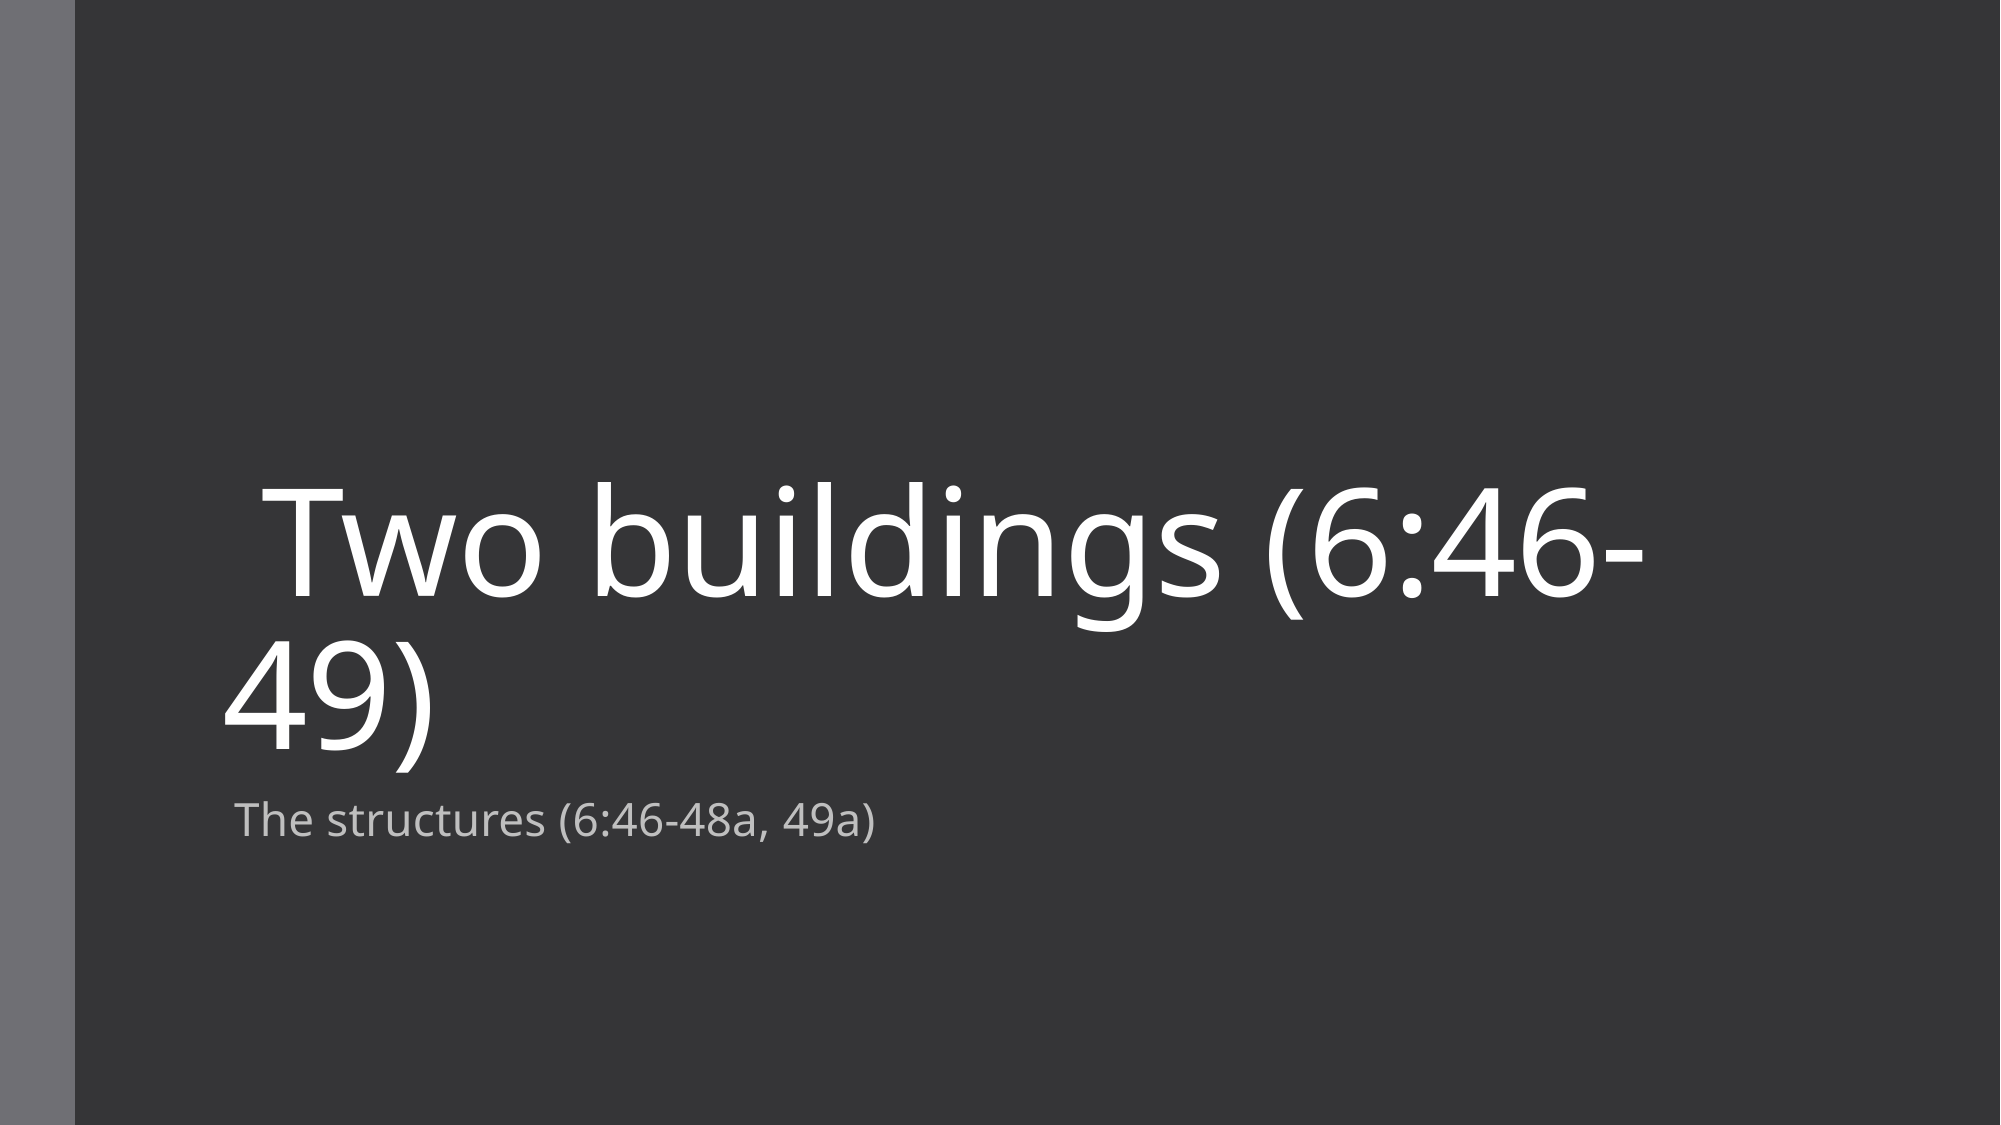

# Two buildings (6:46-49)
 The structures (6:46-48a, 49a)